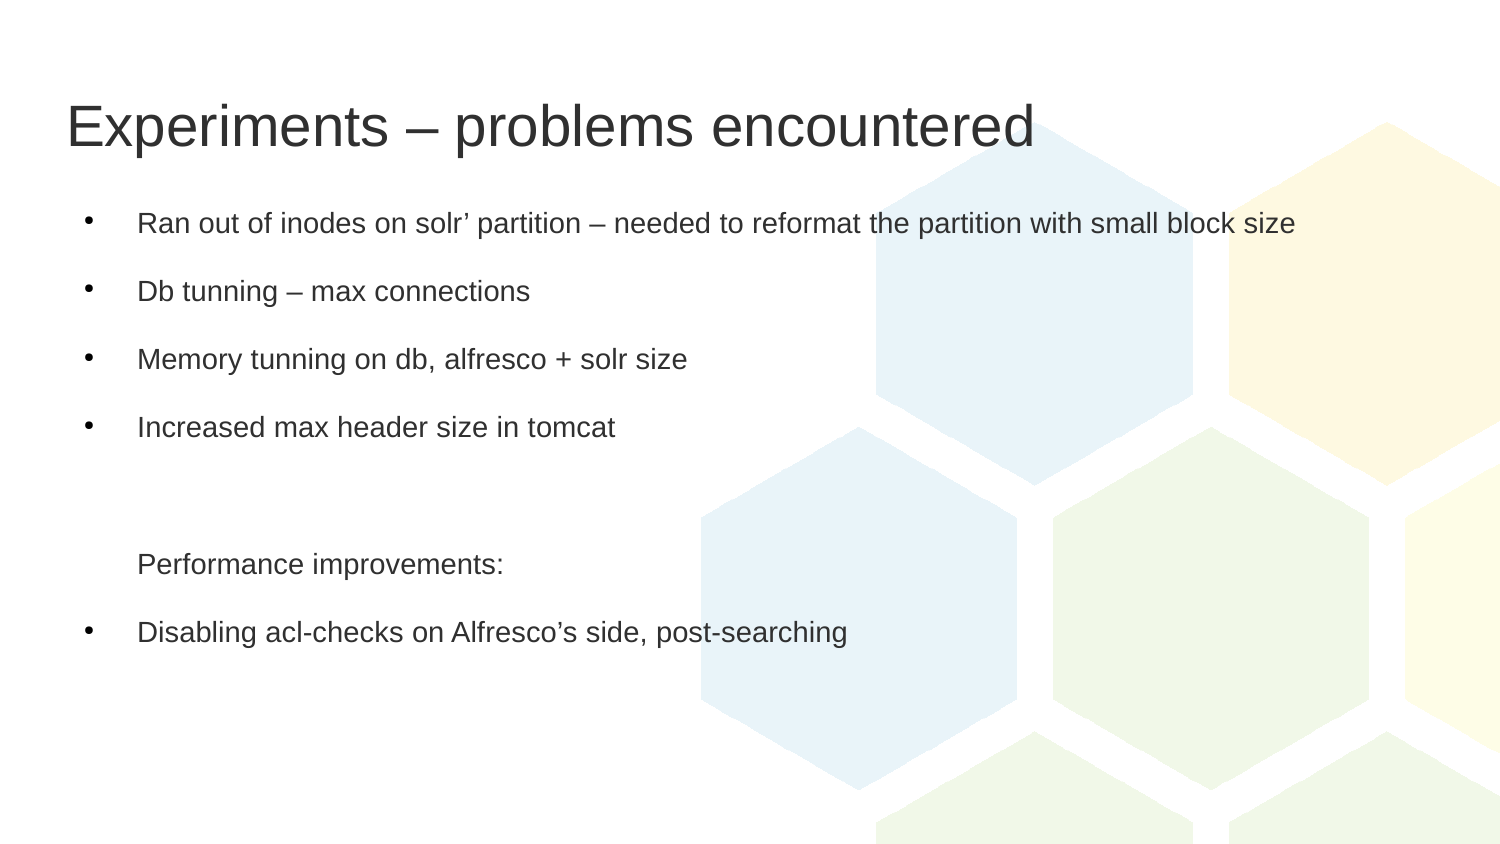

# Experiments – problems encountered
Ran out of inodes on solr’ partition – needed to reformat the partition with small block size
Db tunning – max connections
Memory tunning on db, alfresco + solr size
Increased max header size in tomcat
Performance improvements:
Disabling acl-checks on Alfresco’s side, post-searching